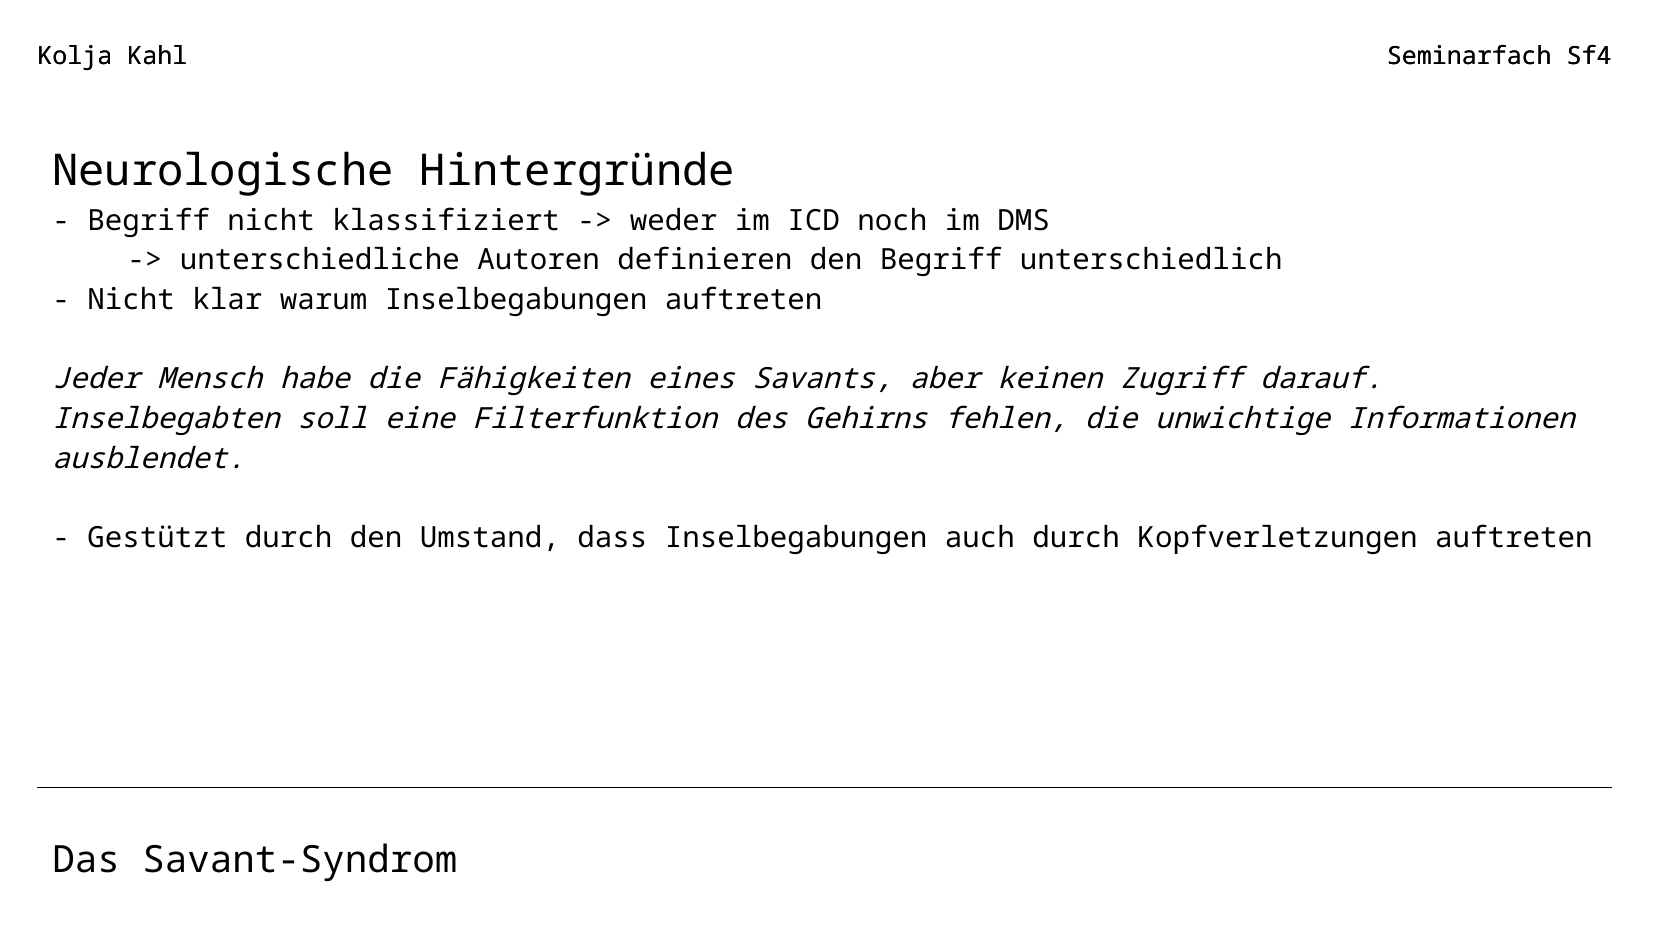

Kolja Kahl
Seminarfach Sf4
Kolja Kahl
Seminarfach Sf4
Neurologische Hintergründe
- Begriff nicht klassifiziert -> weder im ICD noch im DMS
	-> unterschiedliche Autoren definieren den Begriff unterschiedlich
- Nicht klar warum Inselbegabungen auftreten
Jeder Mensch habe die Fähigkeiten eines Savants, aber keinen Zugriff darauf.
Inselbegabten soll eine Filterfunktion des Gehirns fehlen, die unwichtige Informationen ausblendet.
- Gestützt durch den Umstand, dass Inselbegabungen auch durch Kopfverletzungen auftreten
Das Savant-Syndrom